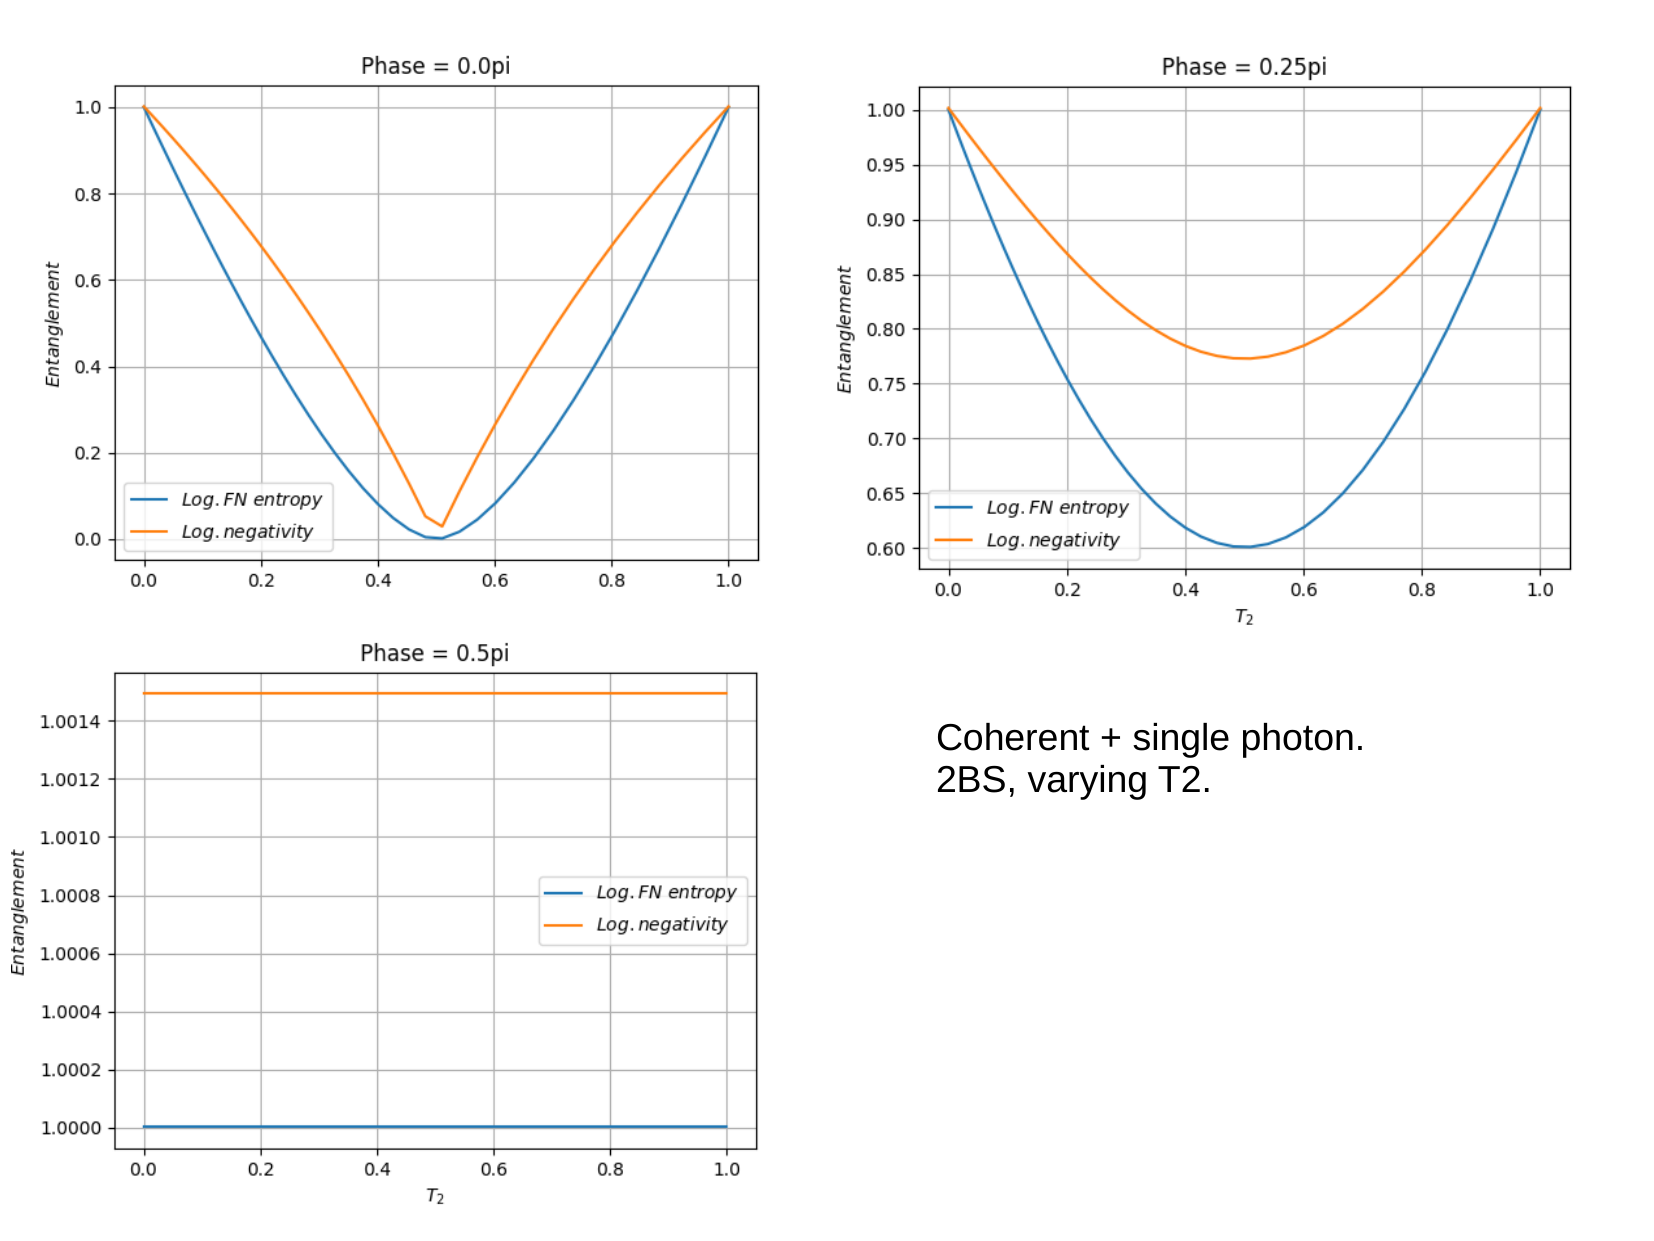

Coherent + single photon.
2BS, varying T2.